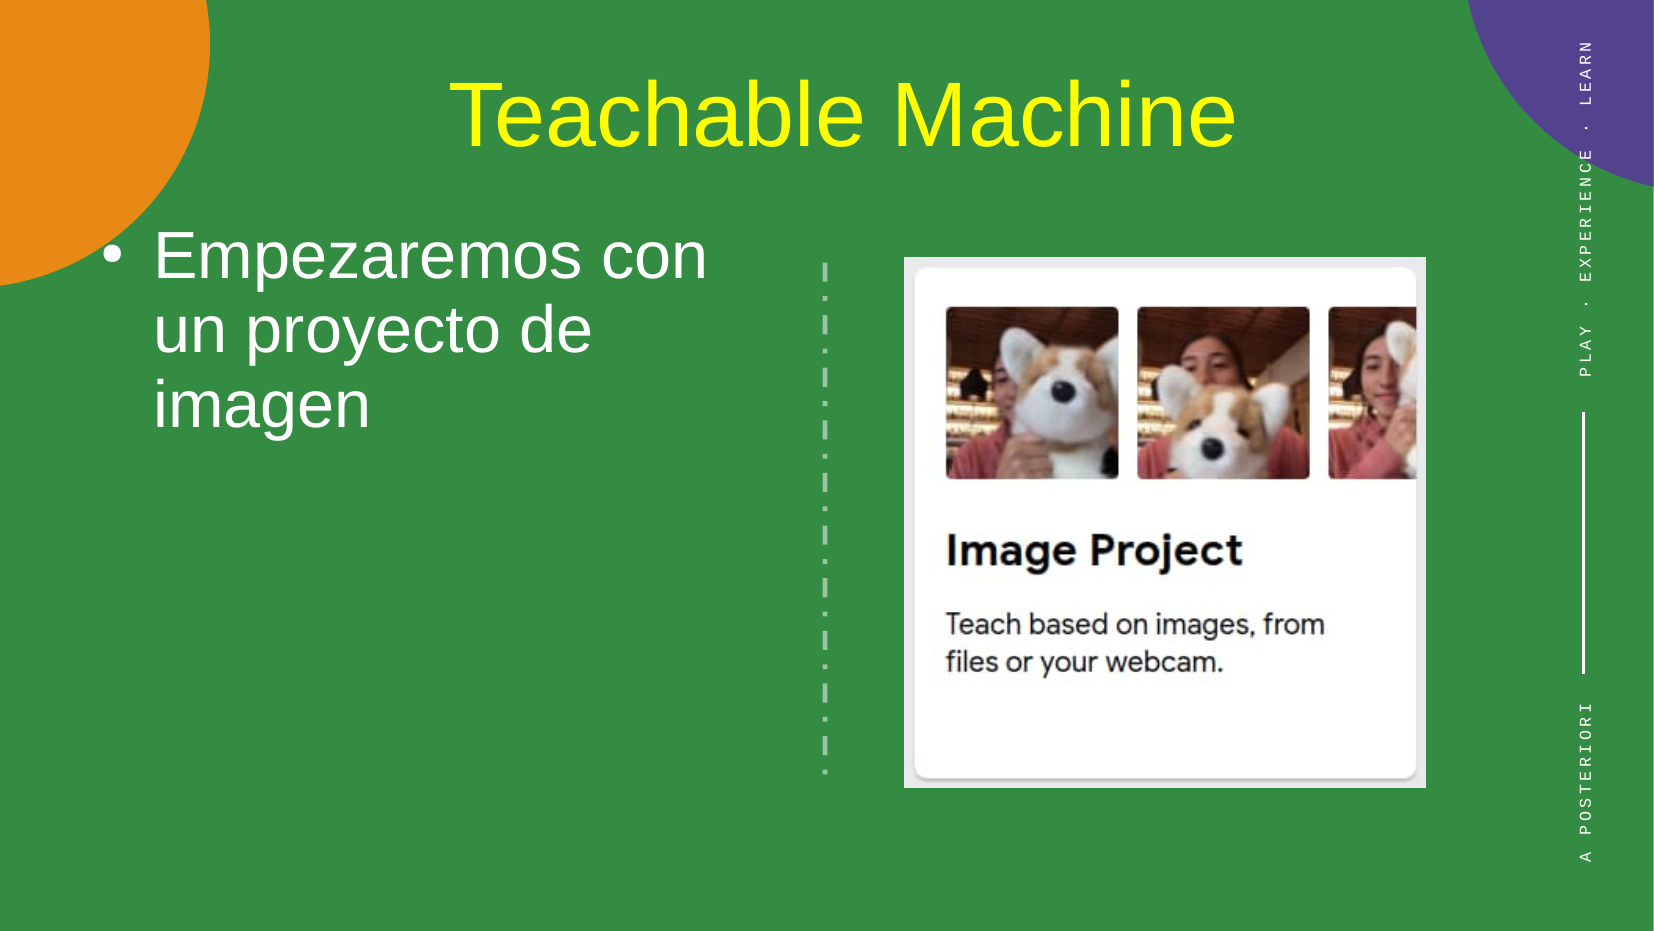

# Teachable Machine
Empezaremos con un proyecto de imagen